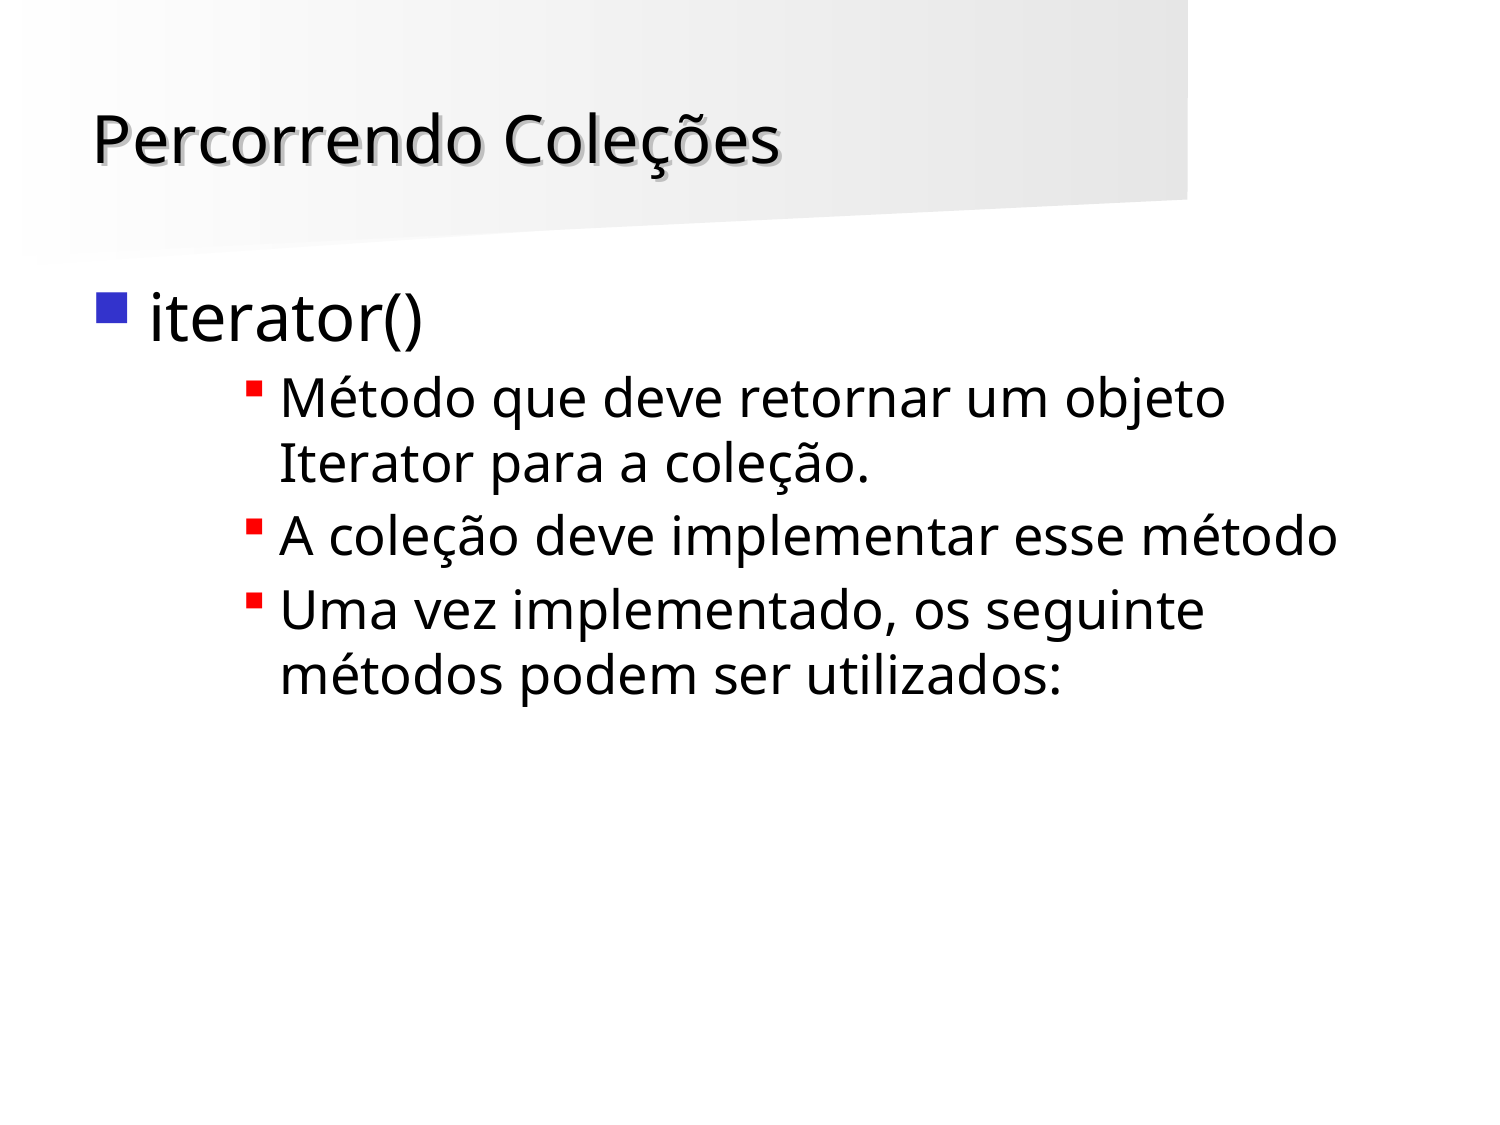

# Percorrendo Coleções
iterator()
Método que deve retornar um objeto Iterator para a coleção.
A coleção deve implementar esse método
Uma vez implementado, os seguinte métodos podem ser utilizados: